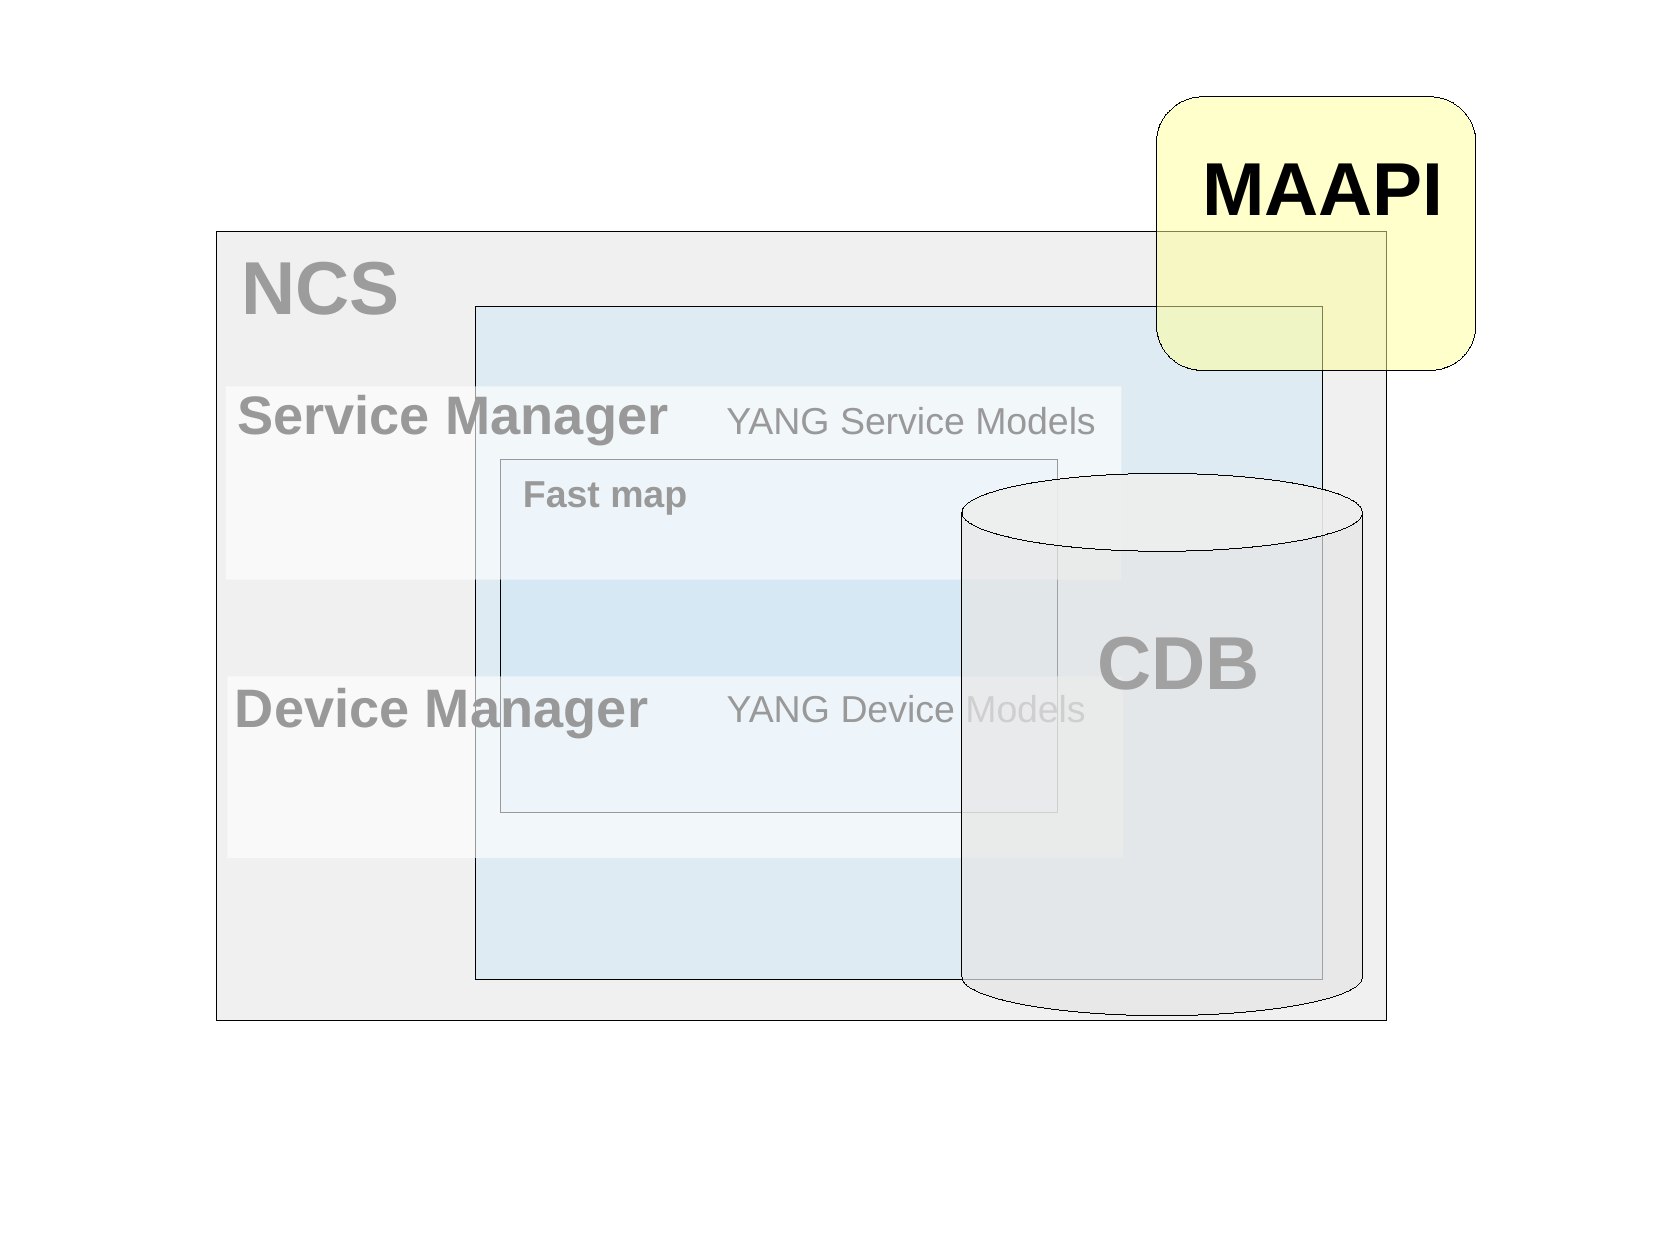

MAAPI
NCS
Service Manager
YANG Service Models
Fast map
CDB
Device Manager
YANG Device Models